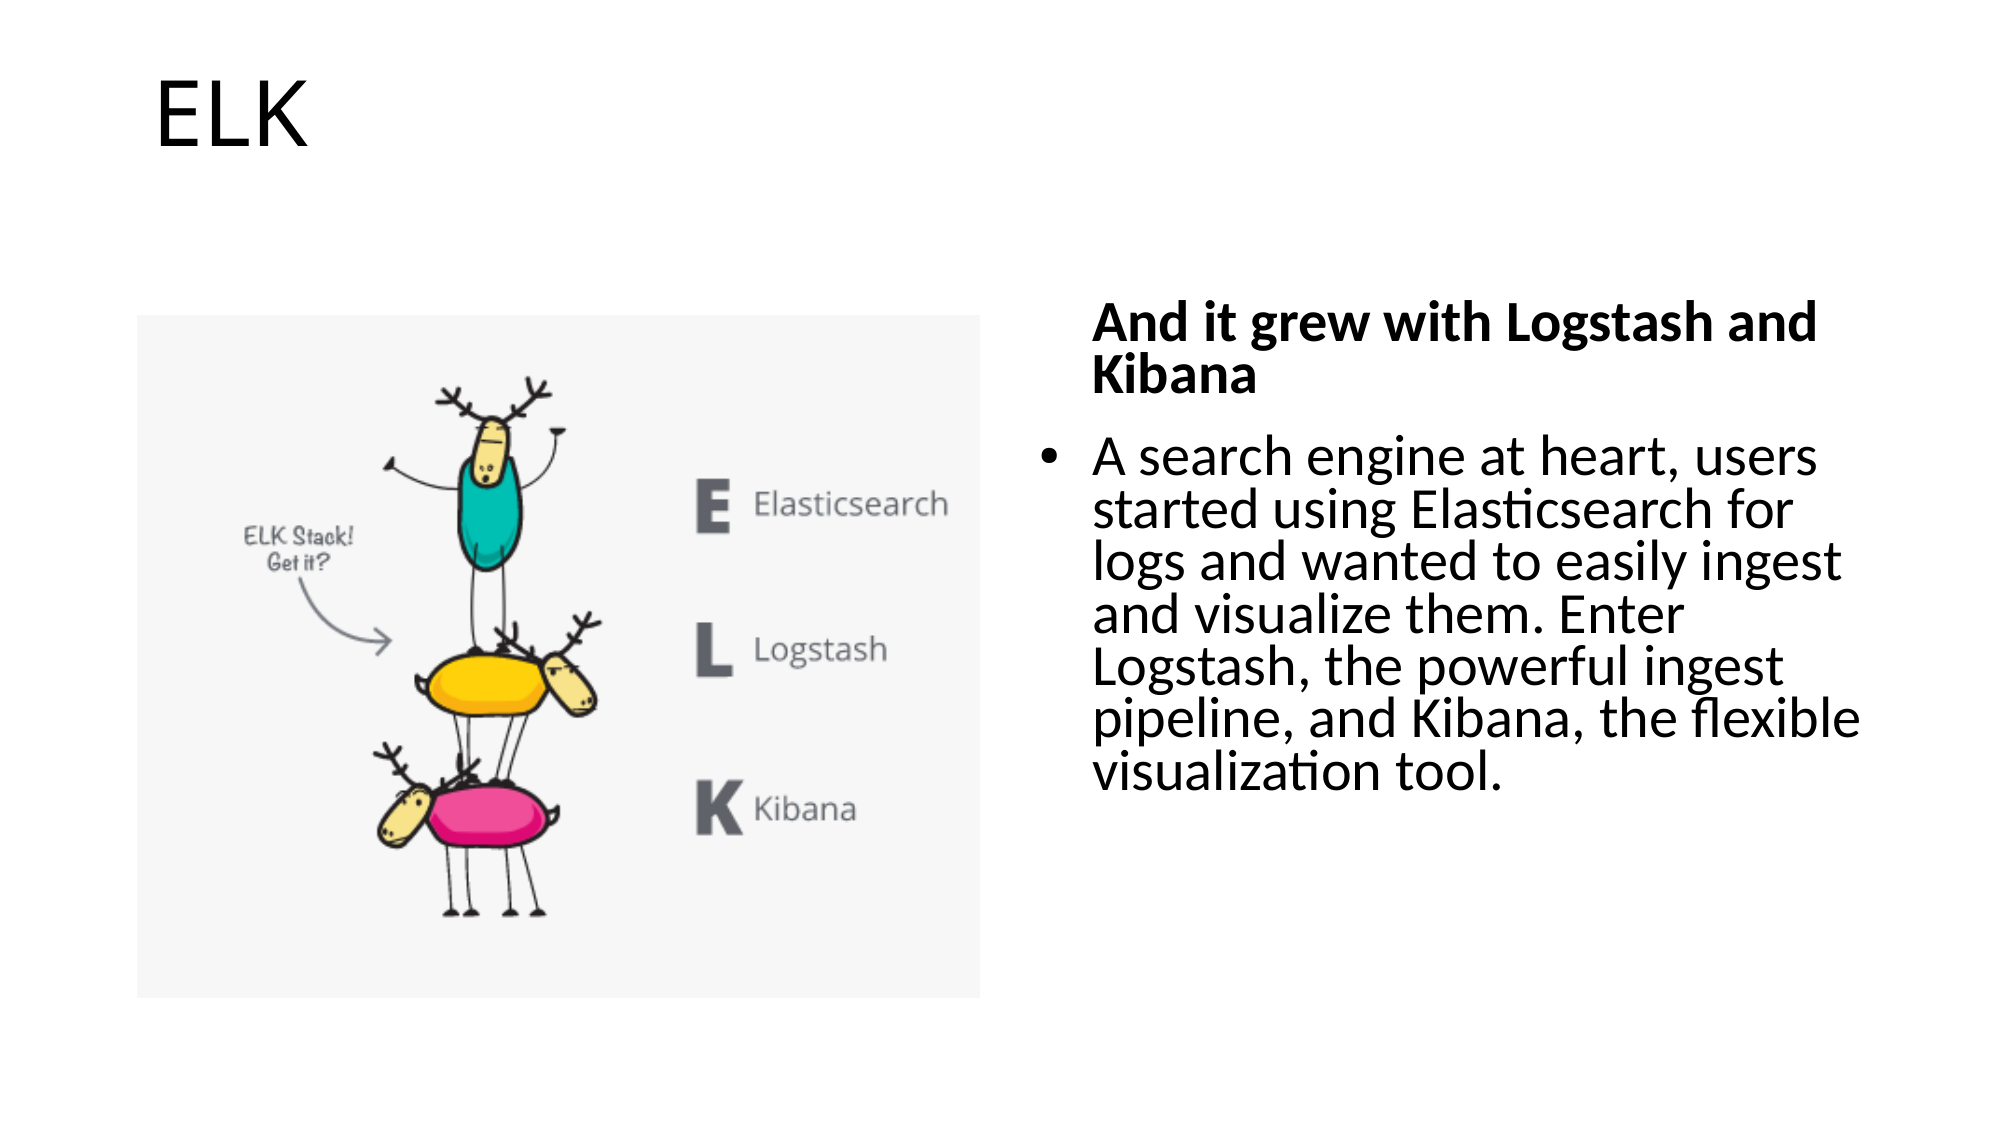

# ELK
And it grew with Logstash and Kibana
A search engine at heart, users started using Elasticsearch for logs and wanted to easily ingest and visualize them. Enter Logstash, the powerful ingest pipeline, and Kibana, the flexible visualization tool.